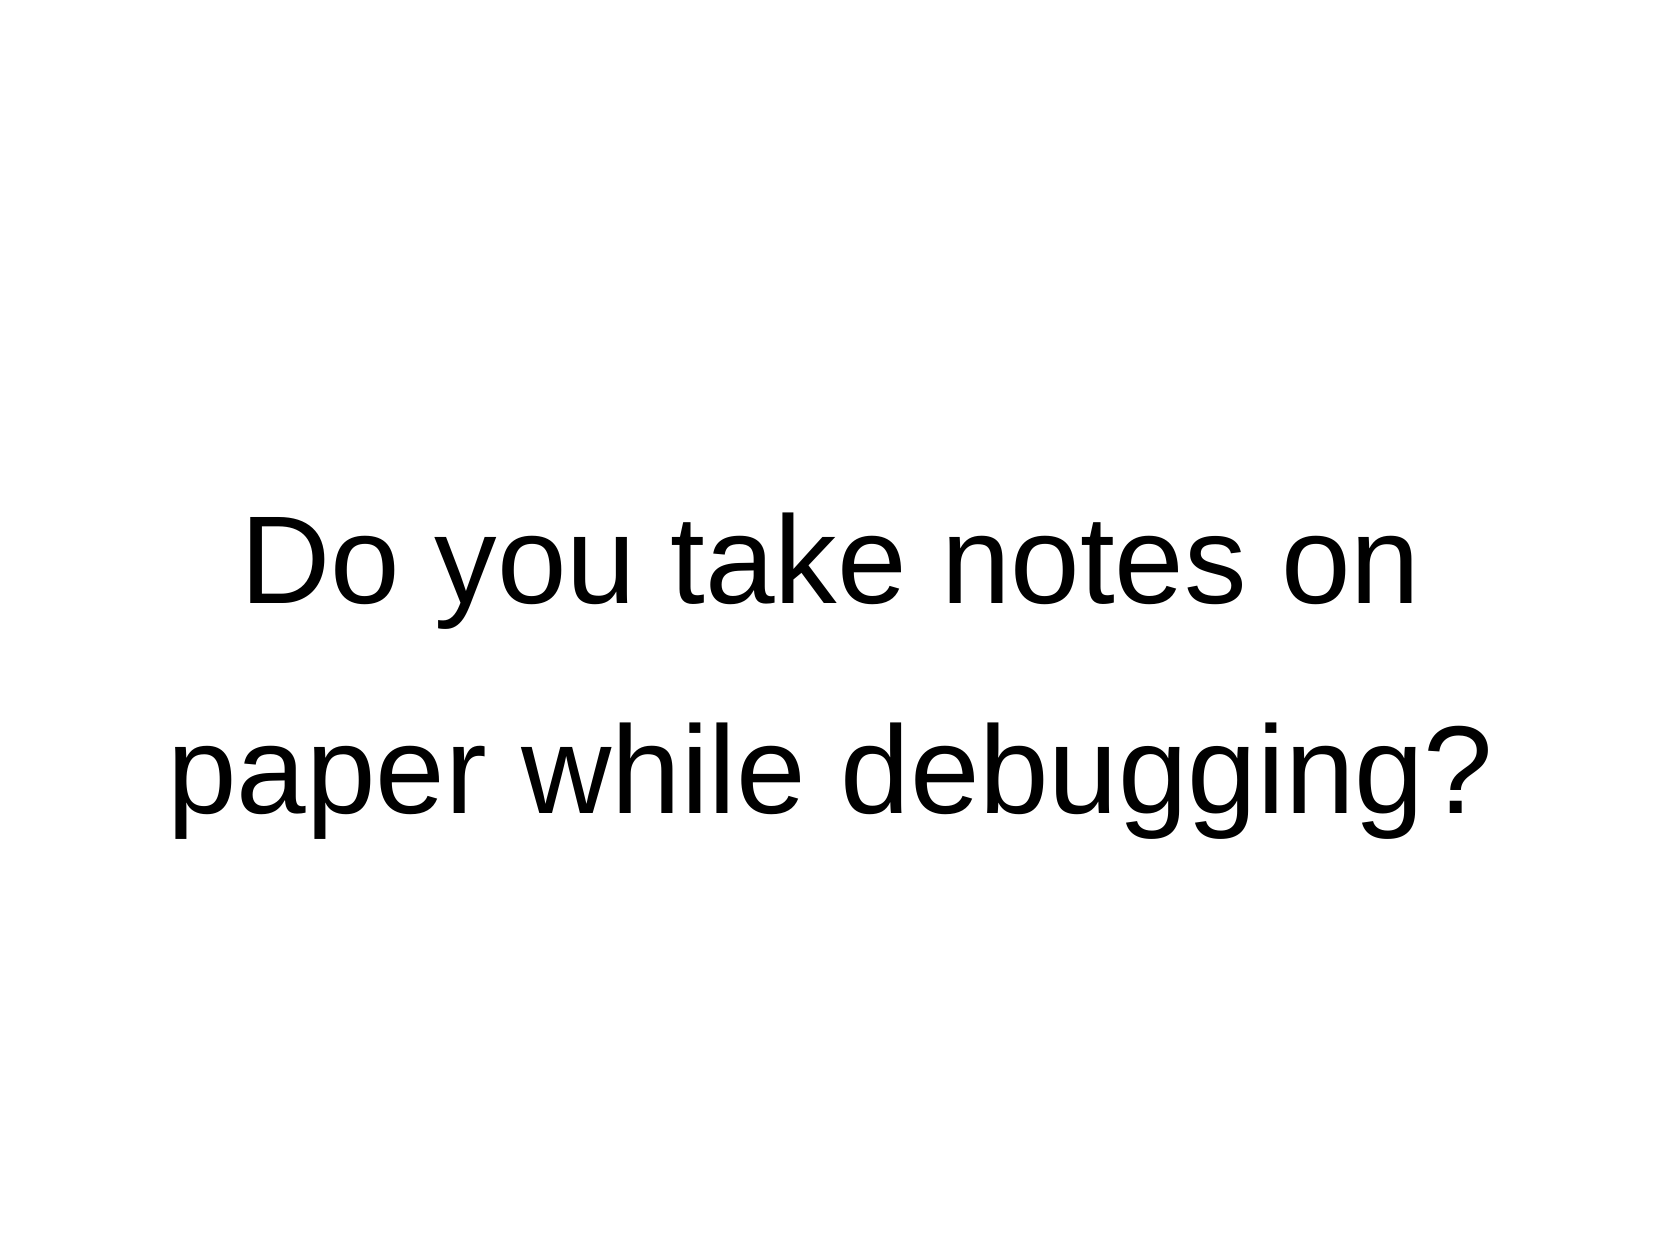

# Do you take notes on paper while debugging?